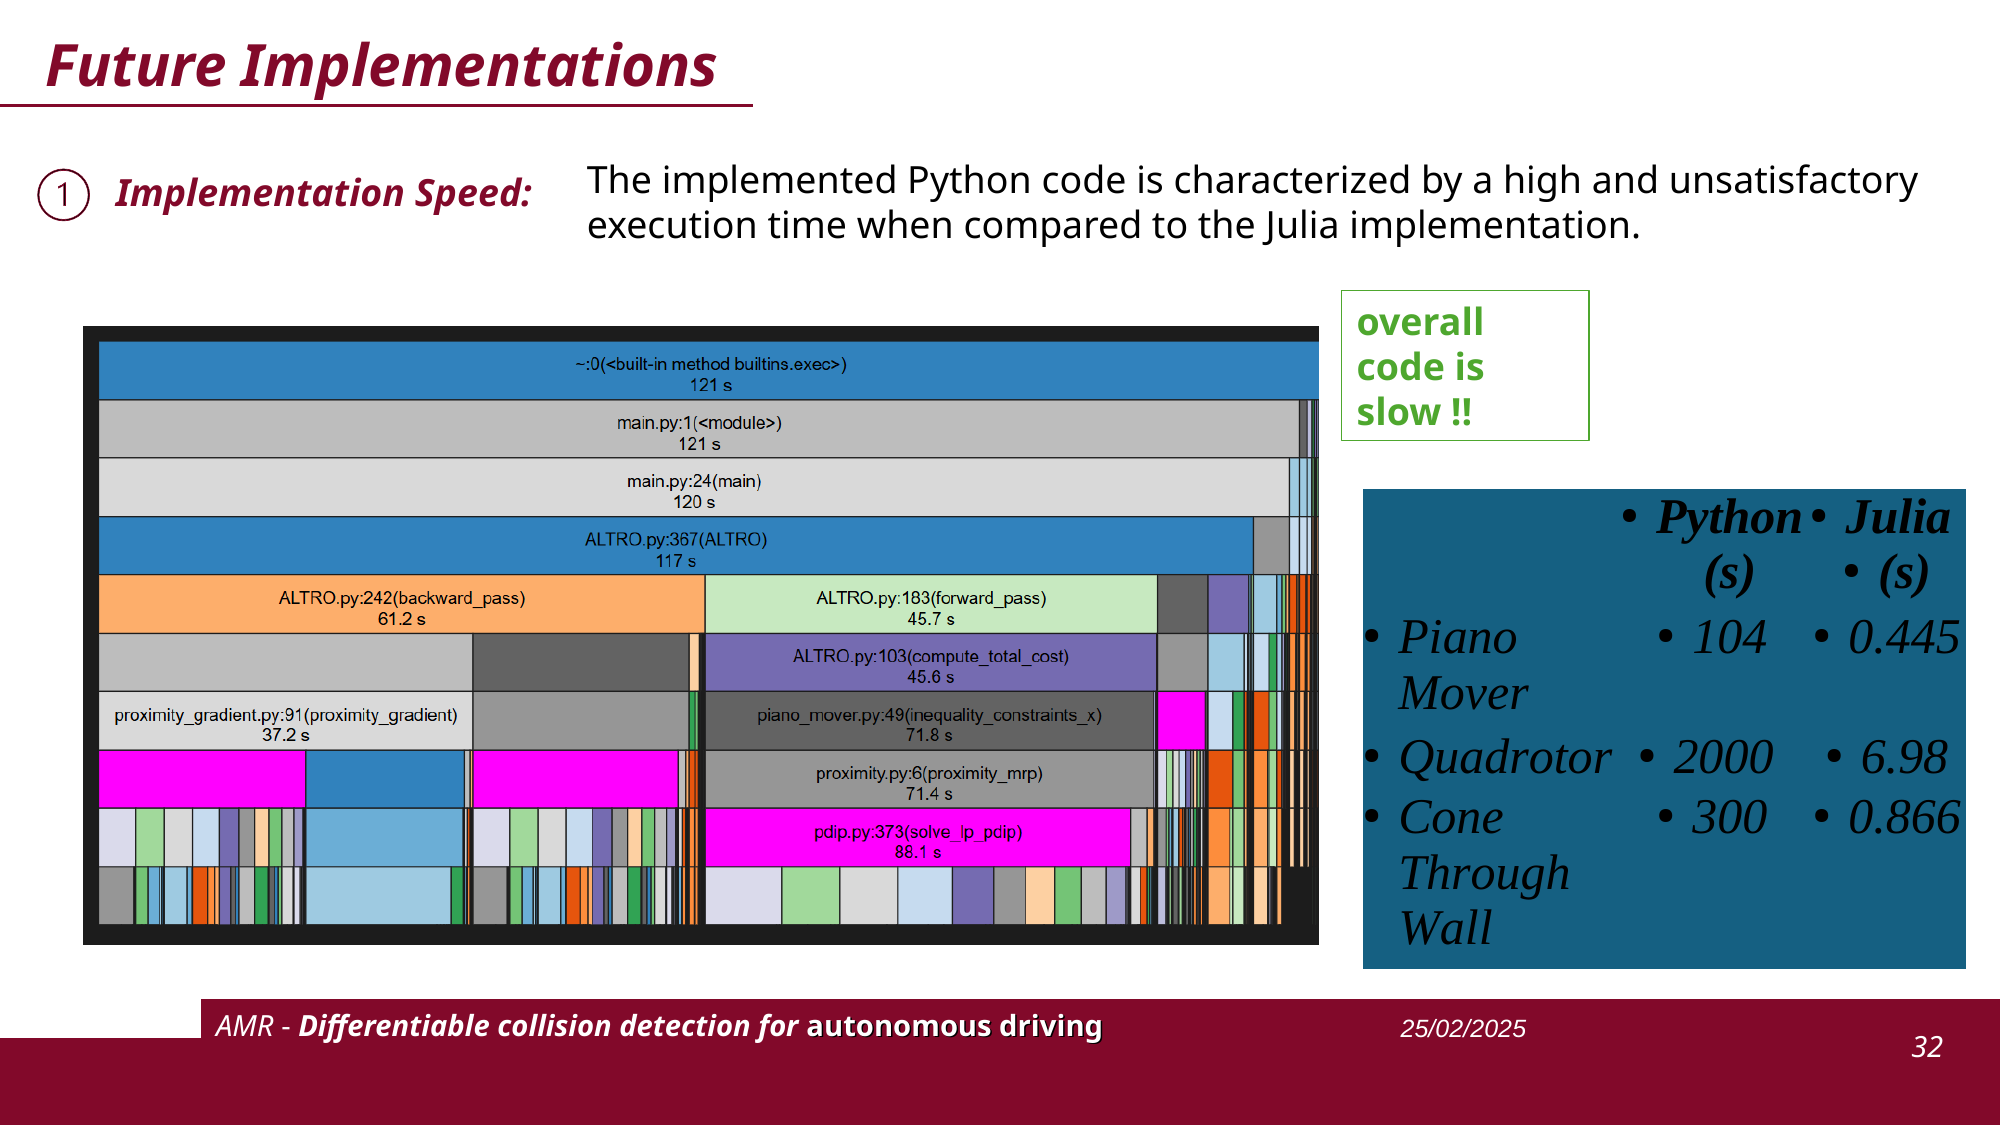

Future Implementations
The implemented Python code is characterized by a high and unsatisfactory execution time when compared to the Julia implementation.
Implementation Speed:
overall code is slow !!
| | Python (s) | Julia (s) |
| --- | --- | --- |
| Piano Mover | 104 | 0.445 |
| Quadrotor | 2000 | 6.98 |
| Cone Through Wall | 300 | 0.866 |
AMR - Differentiable collision detection for autonomous driving
25/02/2025